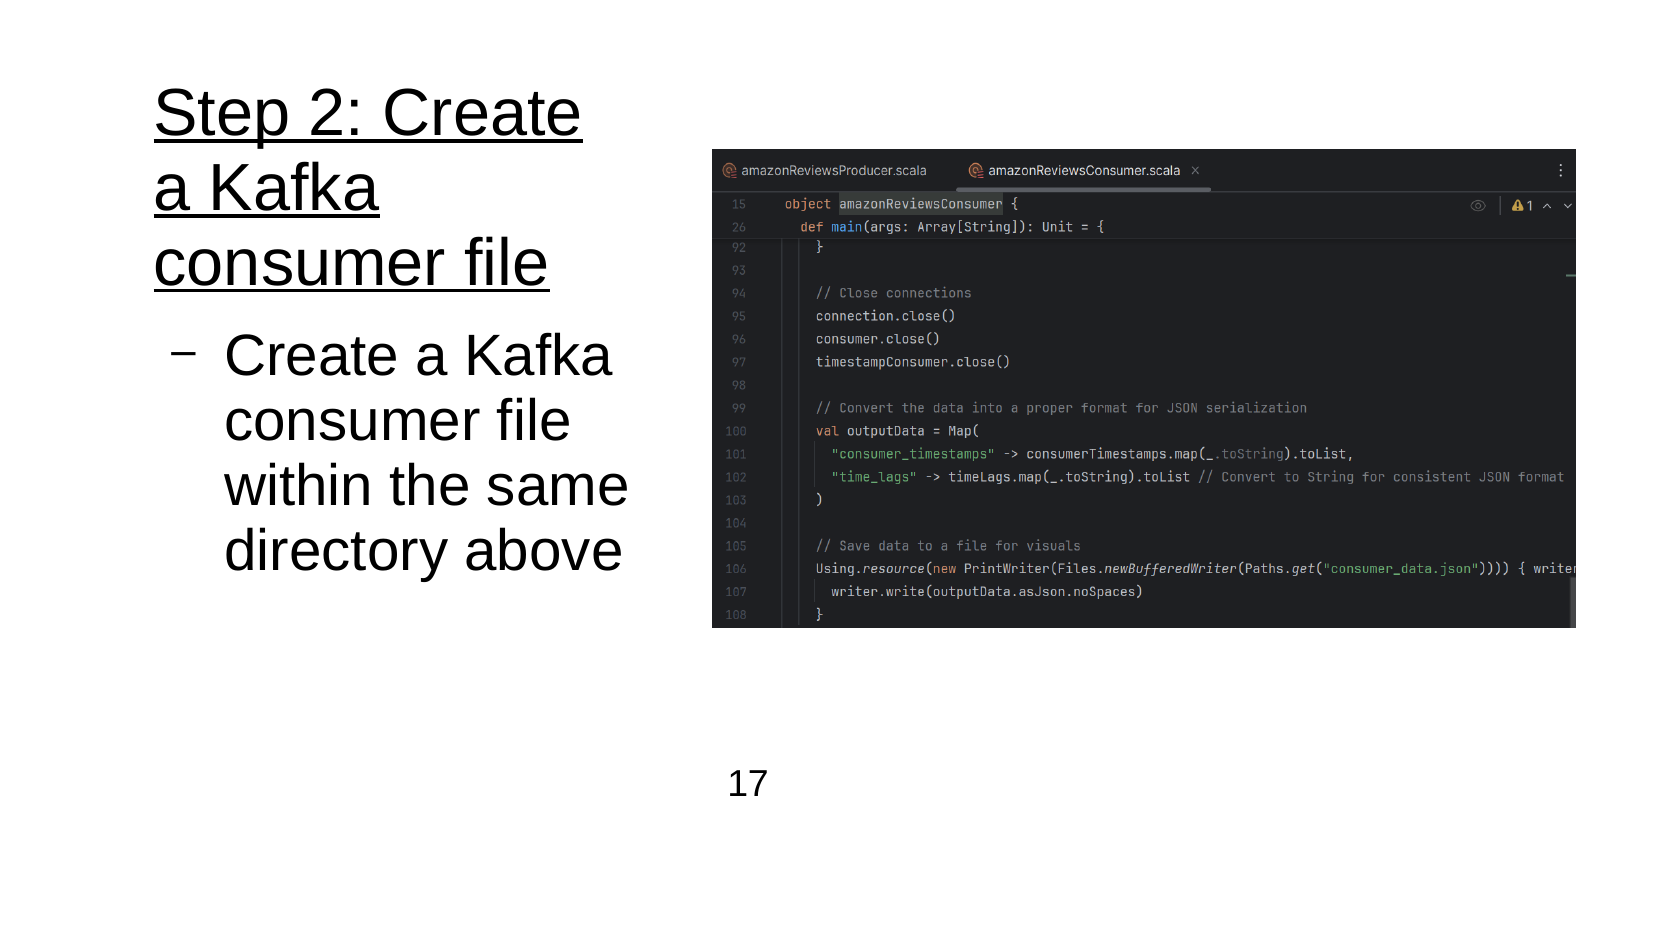

# Step 2: Create a Kafka consumer file
Create a Kafka consumer file within the same directory above